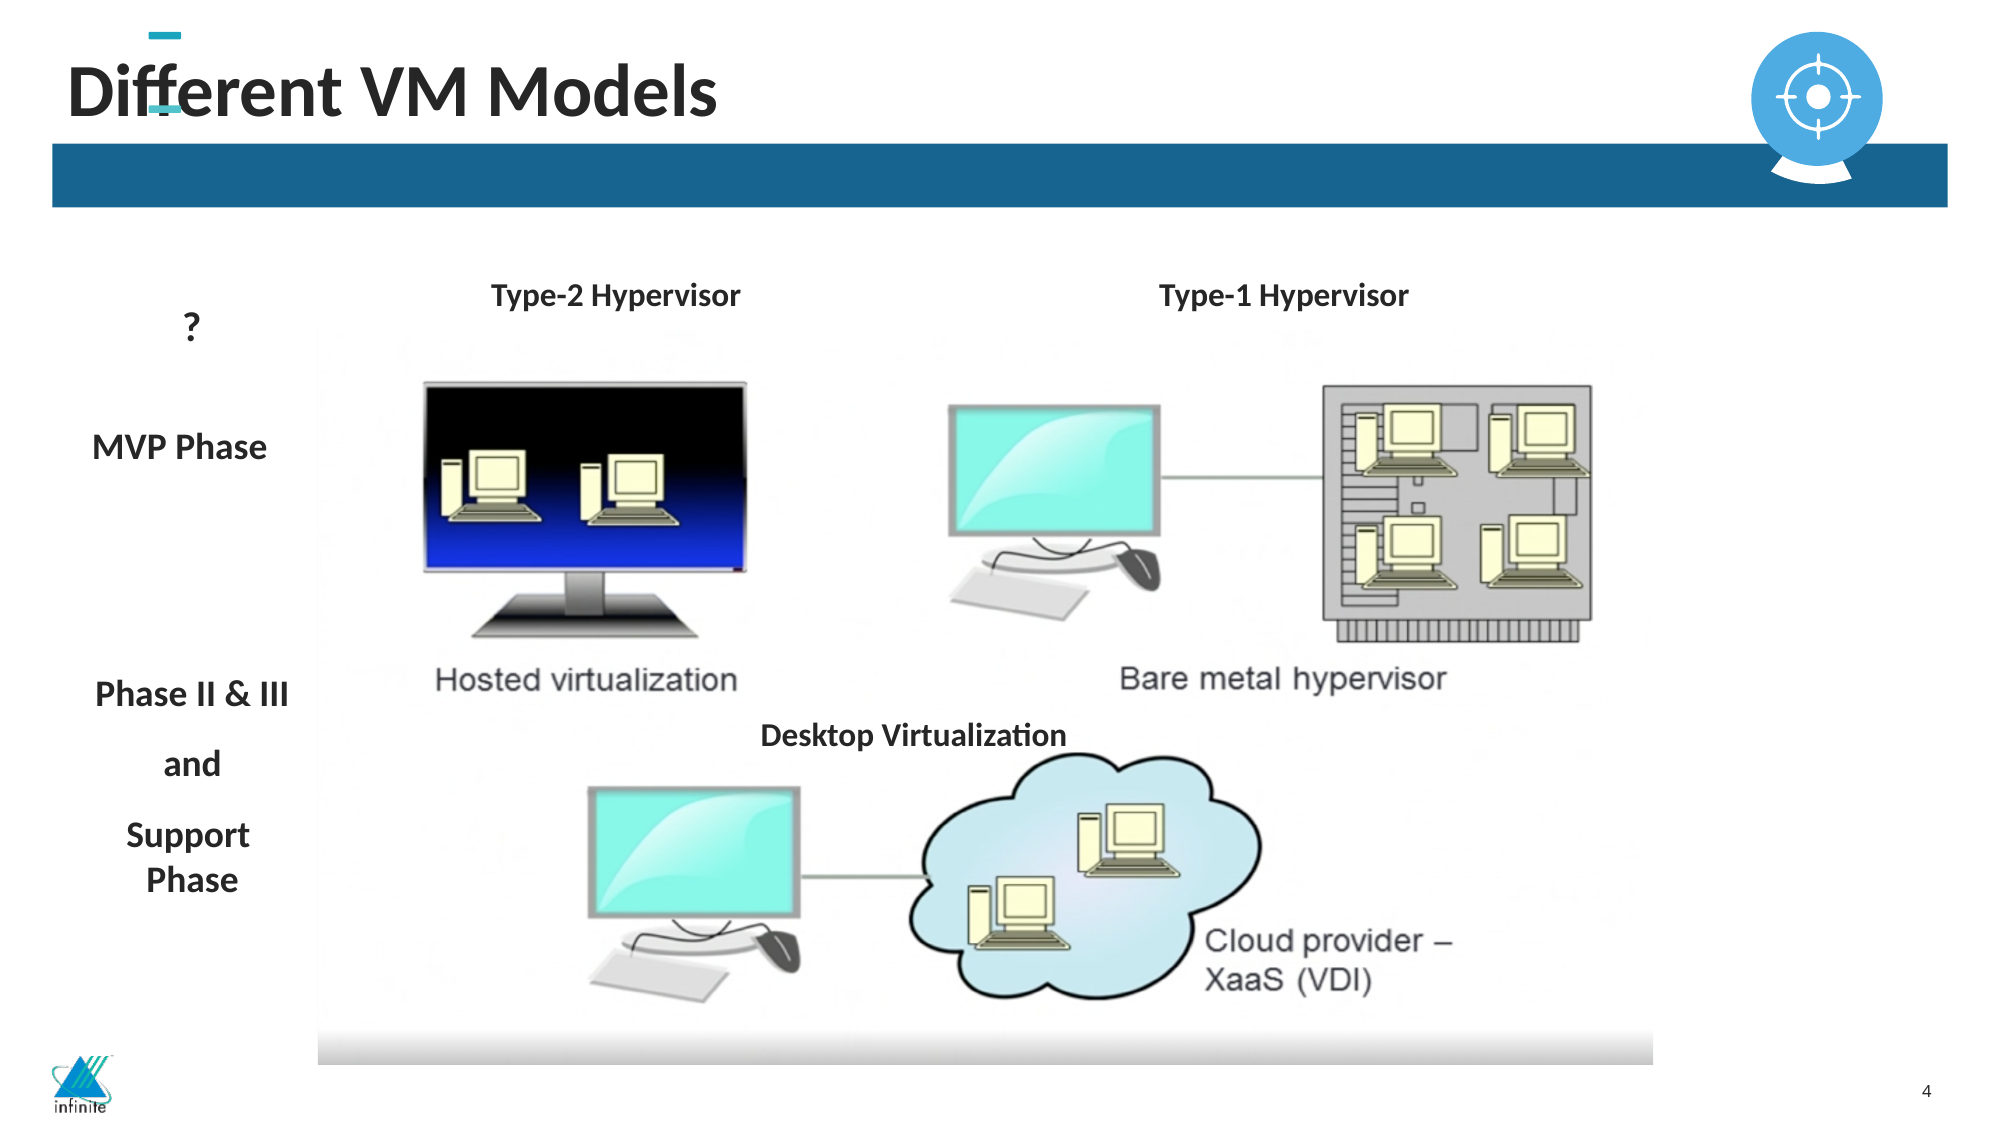

Different VM Models
Type-2 Hypervisor
Type-1 Hypervisor
?
MVP Phase
Phase II & III
and
Support
Phase
Desktop Virtualization